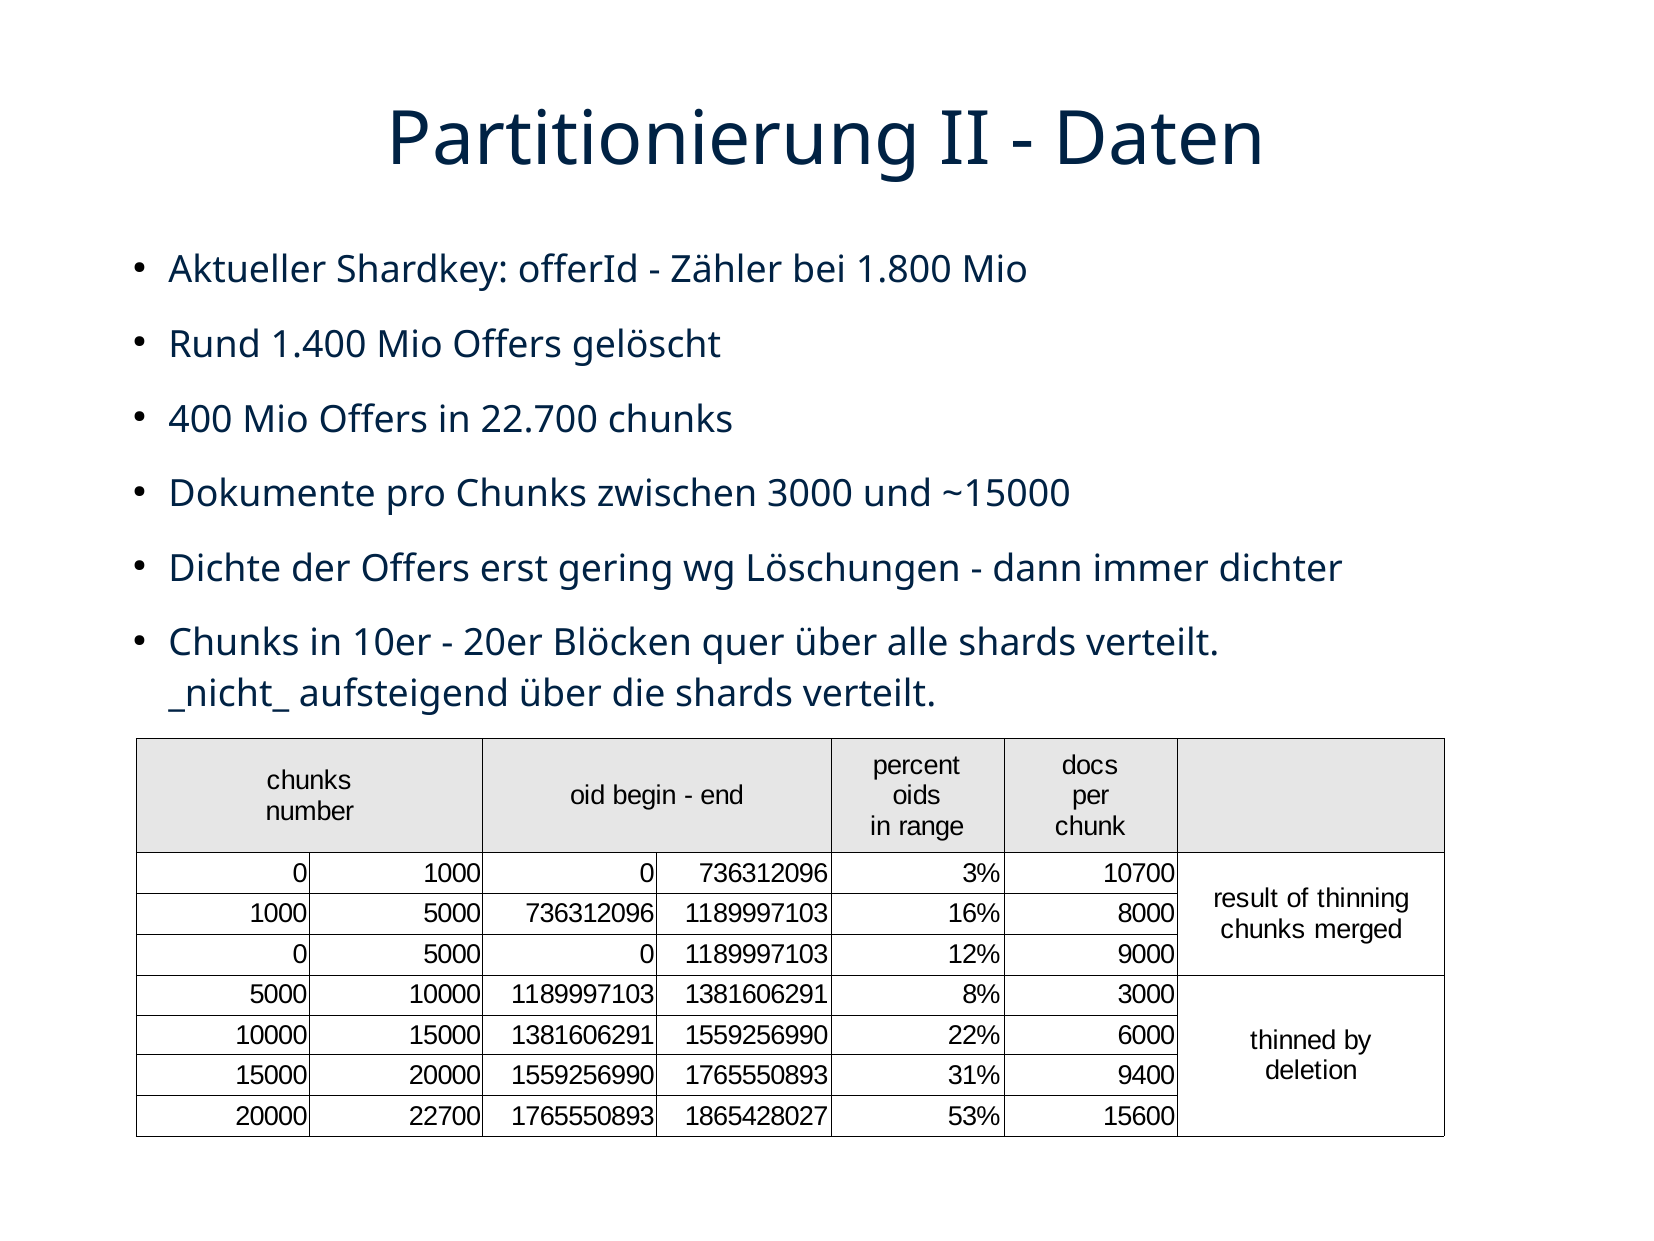

# Partitionierung II - Daten
Aktueller Shardkey: offerId - Zähler bei 1.800 Mio
Rund 1.400 Mio Offers gelöscht
400 Mio Offers in 22.700 chunks
Dokumente pro Chunks zwischen 3000 und ~15000
Dichte der Offers erst gering wg Löschungen - dann immer dichter
Chunks in 10er - 20er Blöcken quer über alle shards verteilt.
_nicht_ aufsteigend über die shards verteilt.